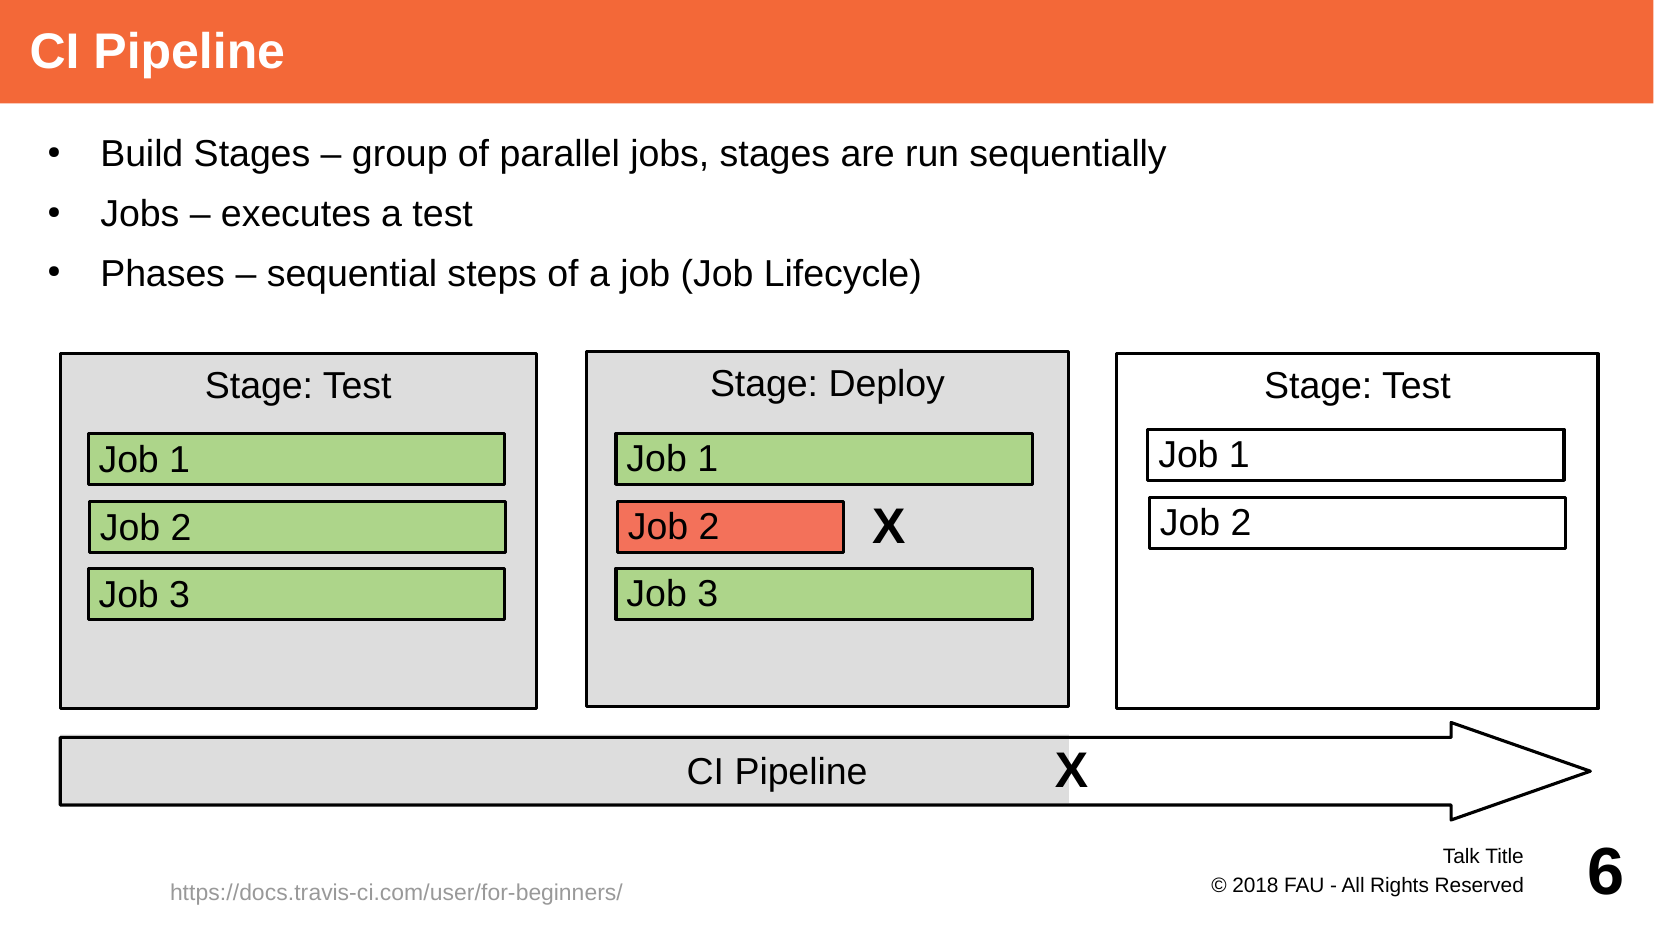

# CI Pipeline
Build Stages – group of parallel jobs, stages are run sequentially
Jobs – executes a test
Phases – sequential steps of a job (Job Lifecycle)
Stage: Deploy
Stage: Test
Stage: Test
Job 1
Job 1
Job 1
X
Job 2
Job 2
Job 2
Job 3
Job 3
CI Pipeline
X
Talk Title
6
https://docs.travis-ci.com/user/for-beginners/
© 2018 FAU - All Rights Reserved